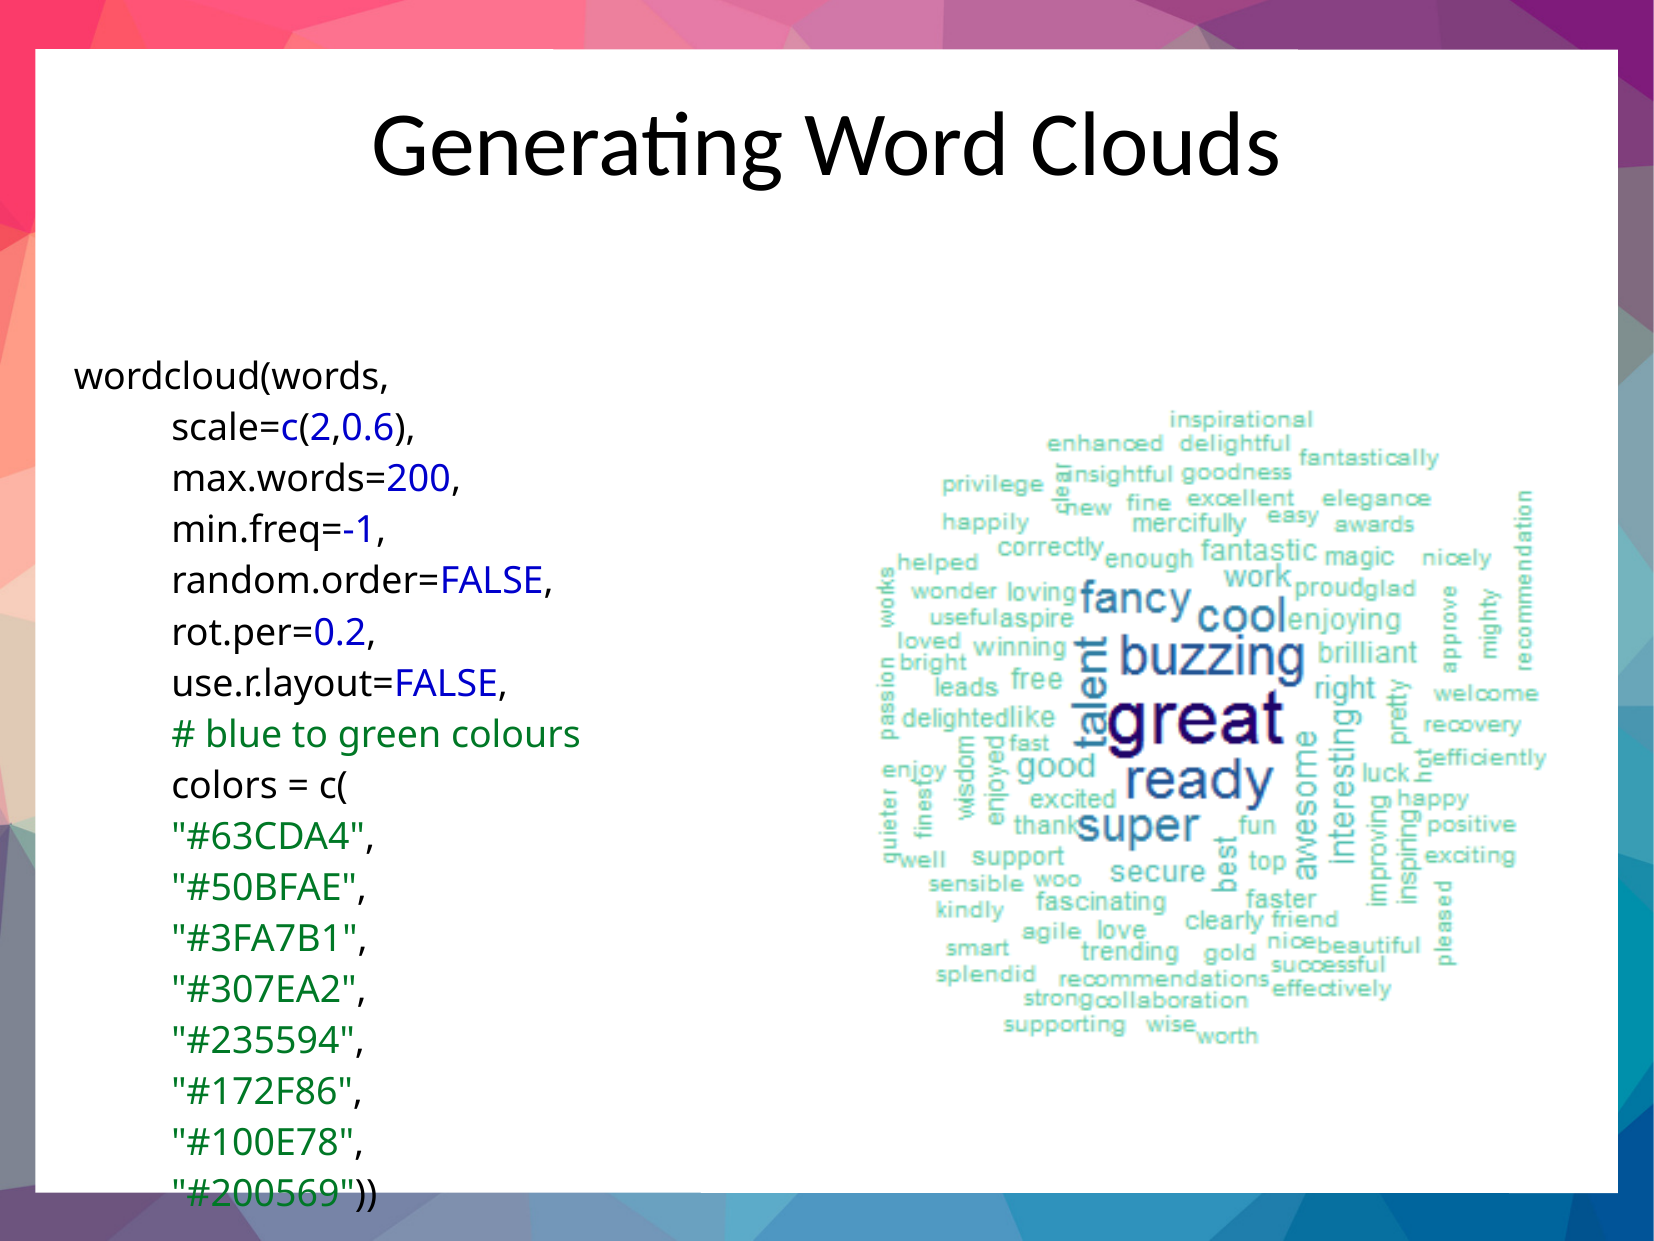

# Generating Word Clouds
wordcloud(words,
 scale=c(2,0.6),
 max.words=200,
 min.freq=-1,
 random.order=FALSE,
 rot.per=0.2,
 use.r.layout=FALSE,
 # blue to green colours
 colors = c(
 "#63CDA4",
 "#50BFAE",
 "#3FA7B1",
 "#307EA2",
 "#235594",
 "#172F86",
 "#100E78",
 "#200569"))